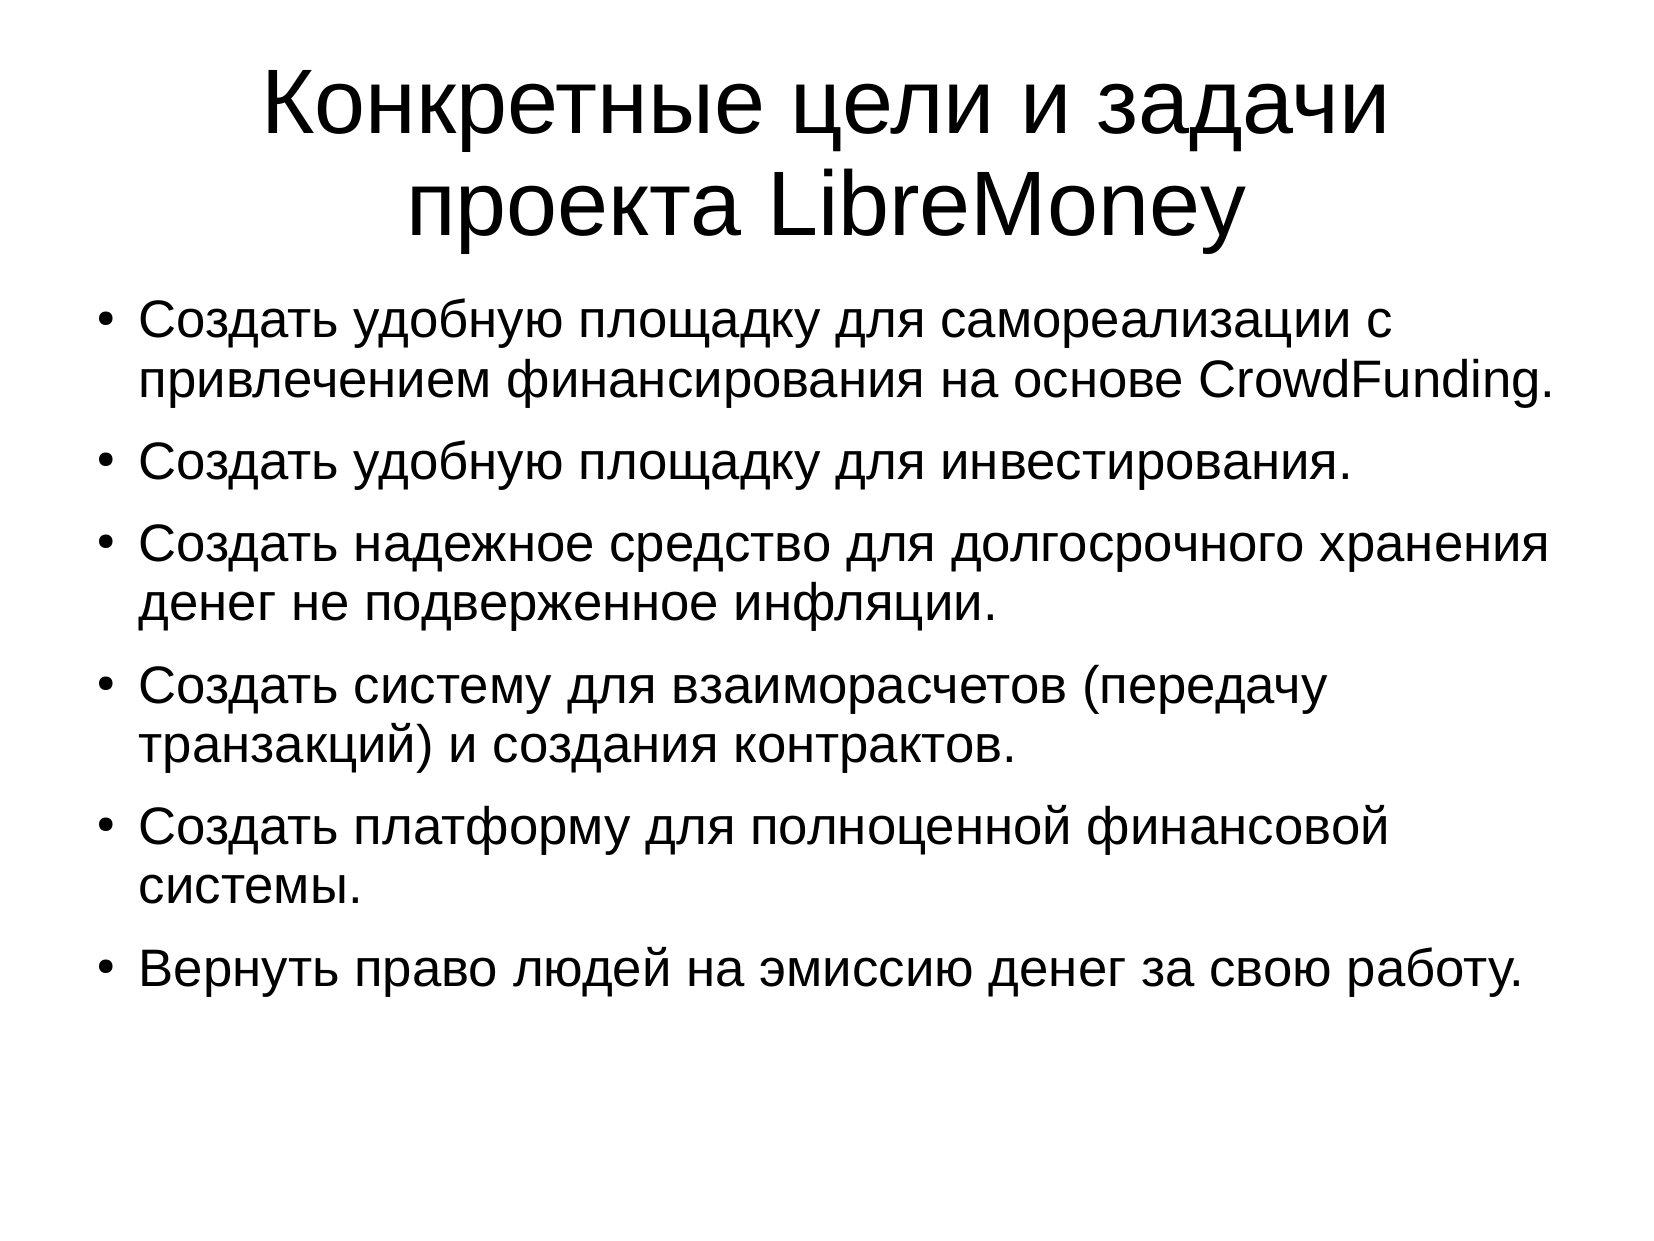

# Конкретные цели и задачи проекта LibreMoney
Создать удобную площадку для самореализации с привлечением финансирования на основе CrowdFunding.
Создать удобную площадку для инвестирования.
Создать надежное средство для долгосрочного хранения денег не подверженное инфляции.
Создать систему для взаиморасчетов (передачу транзакций) и создания контрактов.
Создать платформу для полноценной финансовой системы.
Вернуть право людей на эмиссию денег за свою работу.